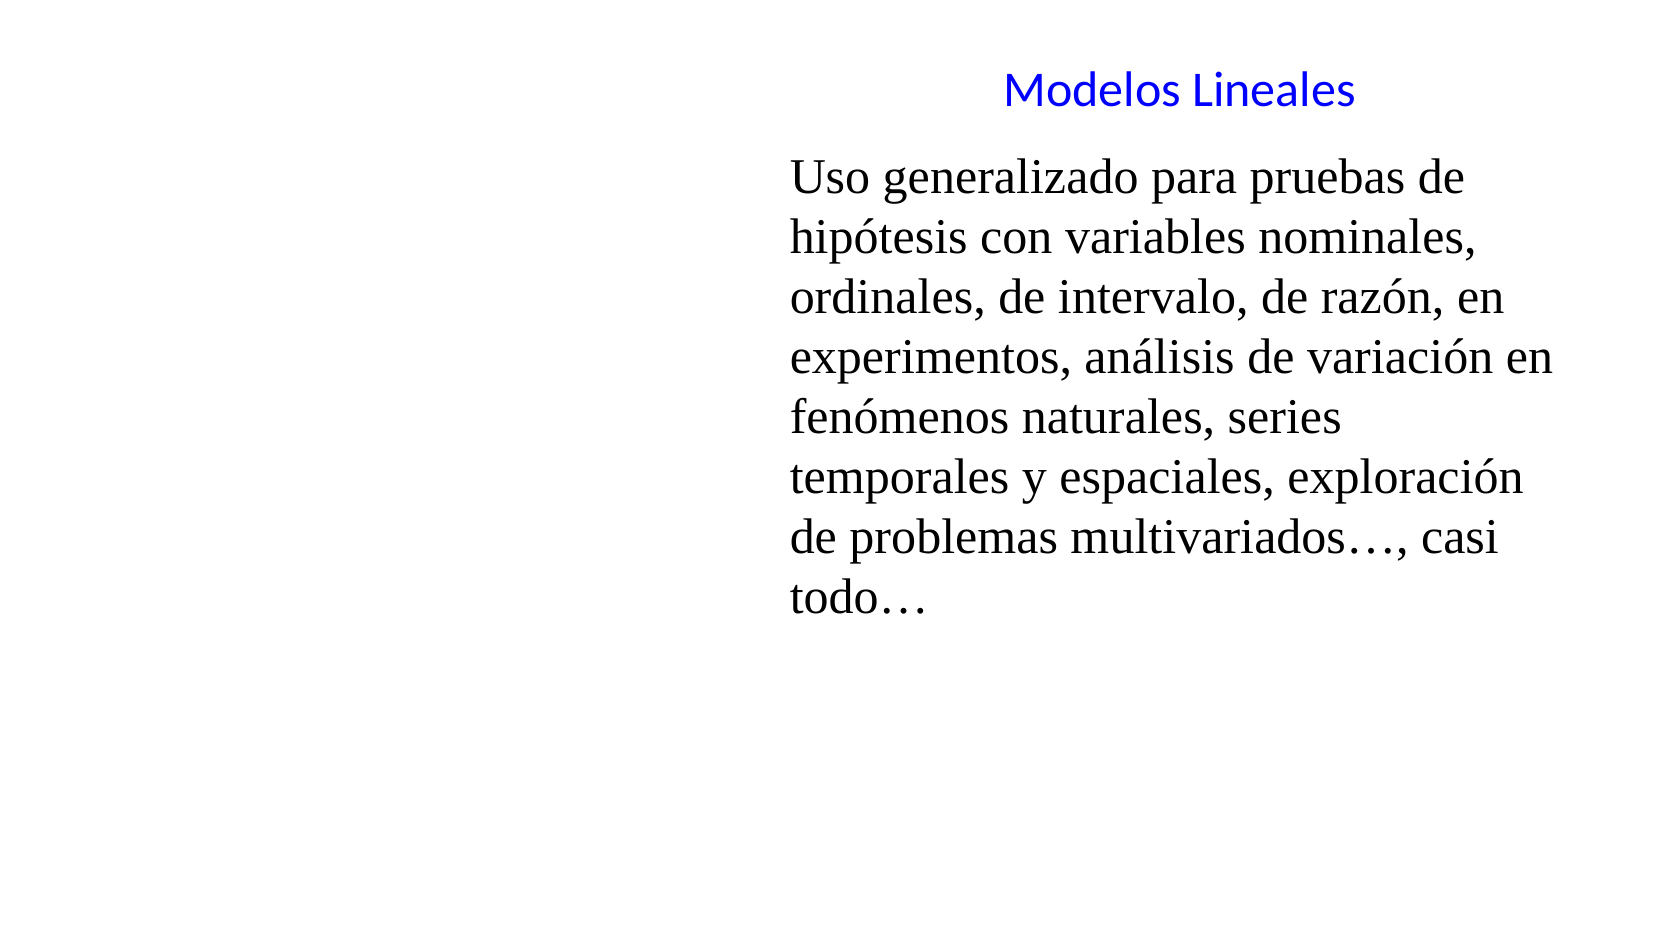

Modelos Lineales
Uso generalizado para pruebas de hipótesis con variables nominales, ordinales, de intervalo, de razón, en experimentos, análisis de variación en fenómenos naturales, series temporales y espaciales, exploración de problemas multivariados…, casi todo…